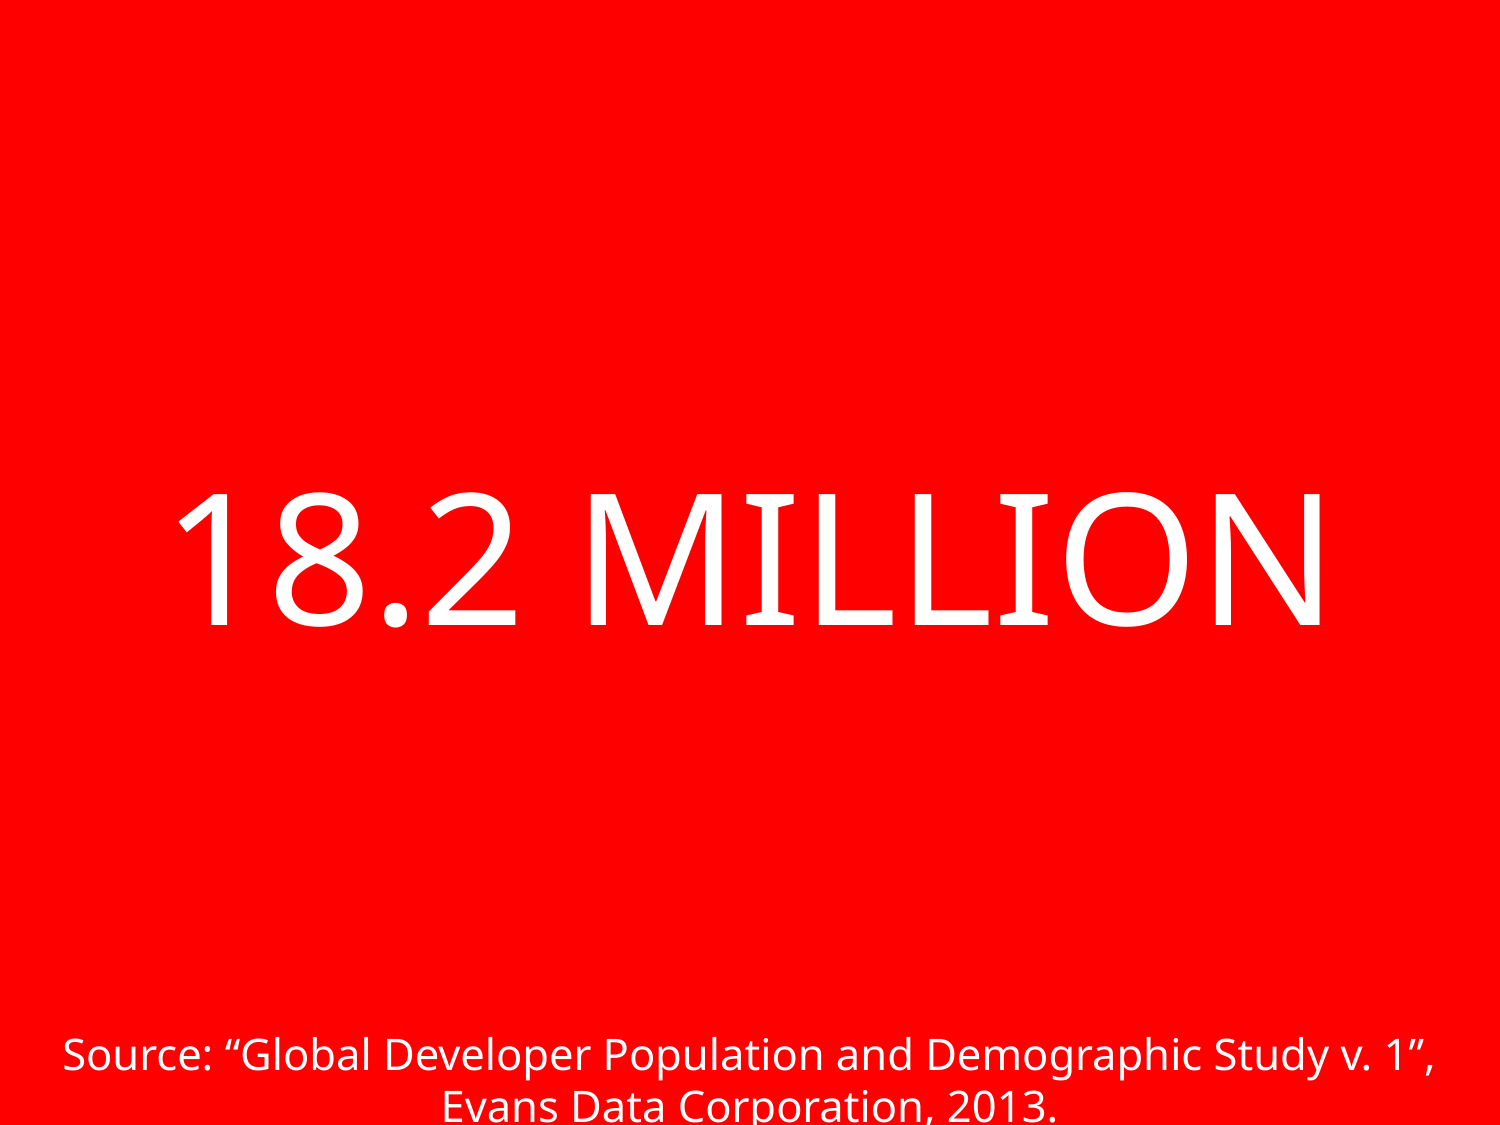

18.2 MILLION
# Source: “Global Developer Population and Demographic Study v. 1”, Evans Data Corporation, 2013.